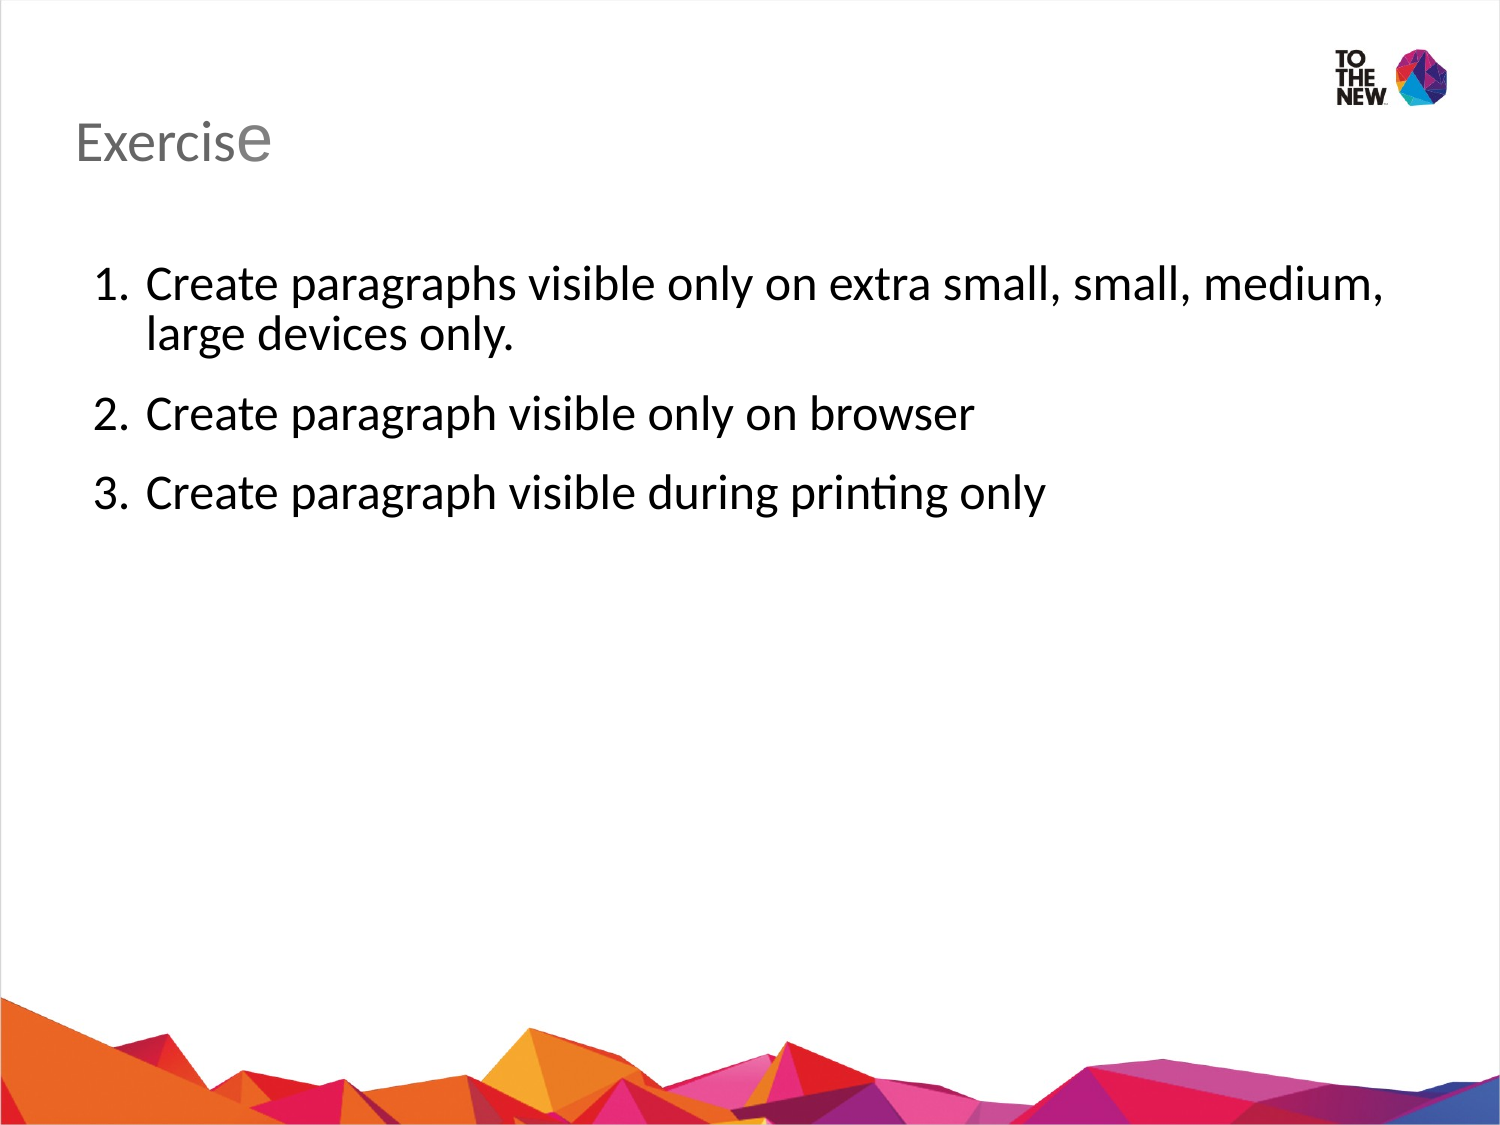

# Exercise
Create paragraphs visible only on extra small, small, medium, large devices only.
Create paragraph visible only on browser
Create paragraph visible during printing only